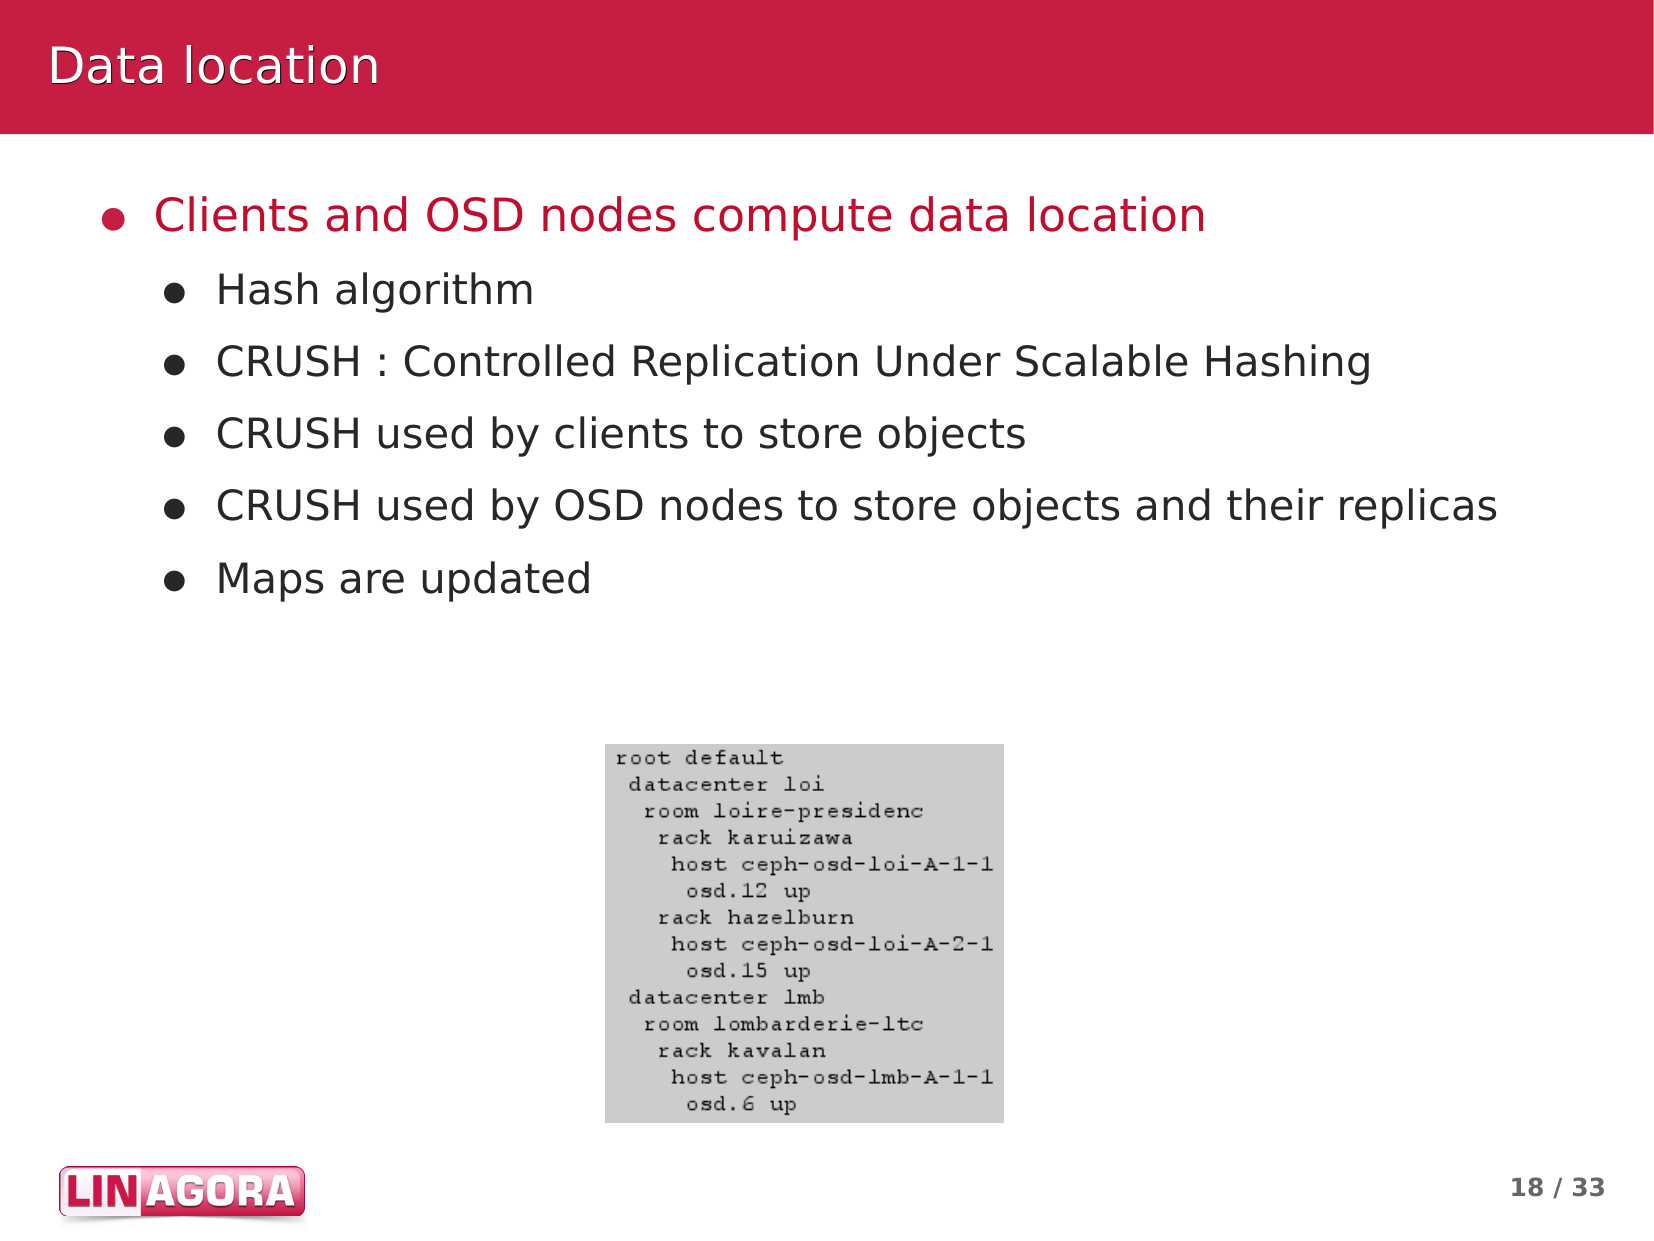

# Data location
Clients and OSD nodes compute data location
Hash algorithm
CRUSH : Controlled Replication Under Scalable Hashing
CRUSH used by clients to store objects
CRUSH used by OSD nodes to store objects and their replicas
Maps are updated